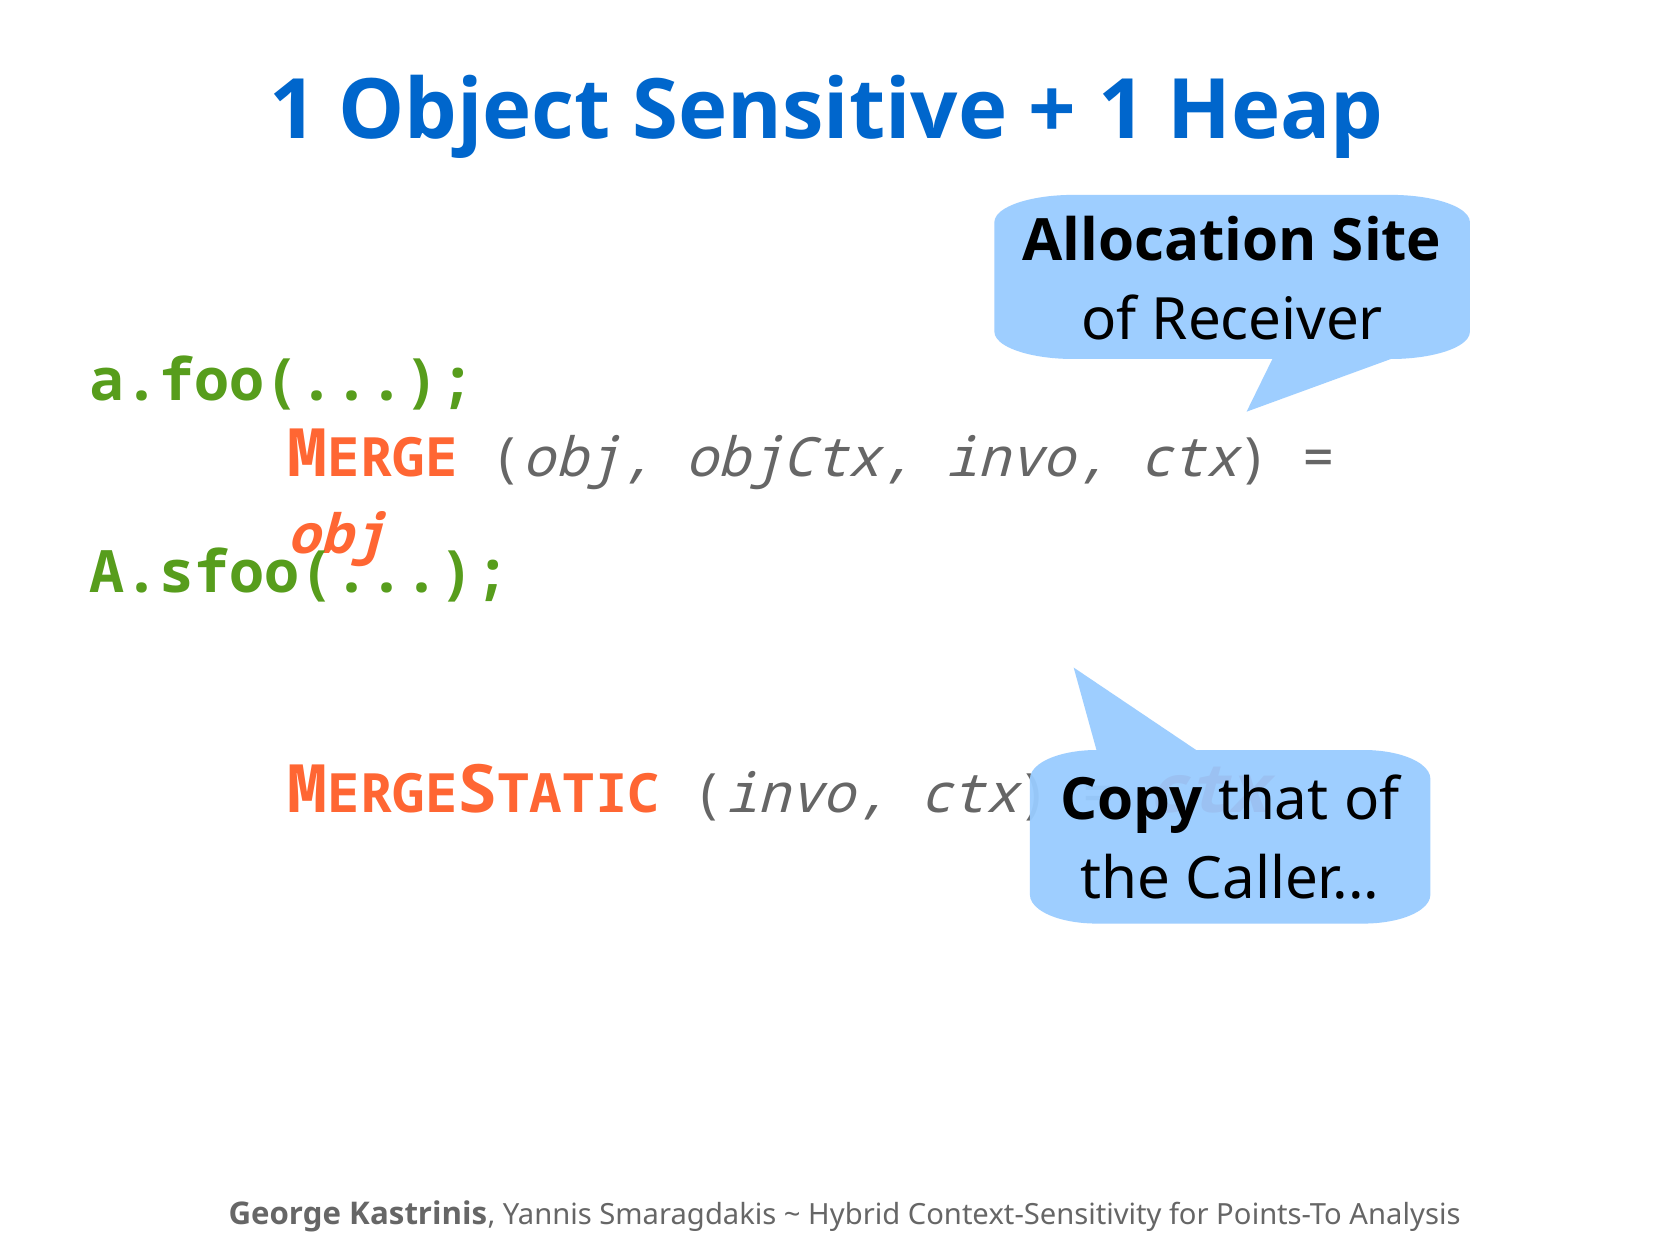

1 Object Sensitive + 1 Heap
Allocation Site
of Receiver
a.foo(...);
MERGE (obj, objCtx, invo, ctx) = obj
MERGESTATIC (invo, ctx) = ctx
A.sfoo(...);
Copy that of
the Caller...